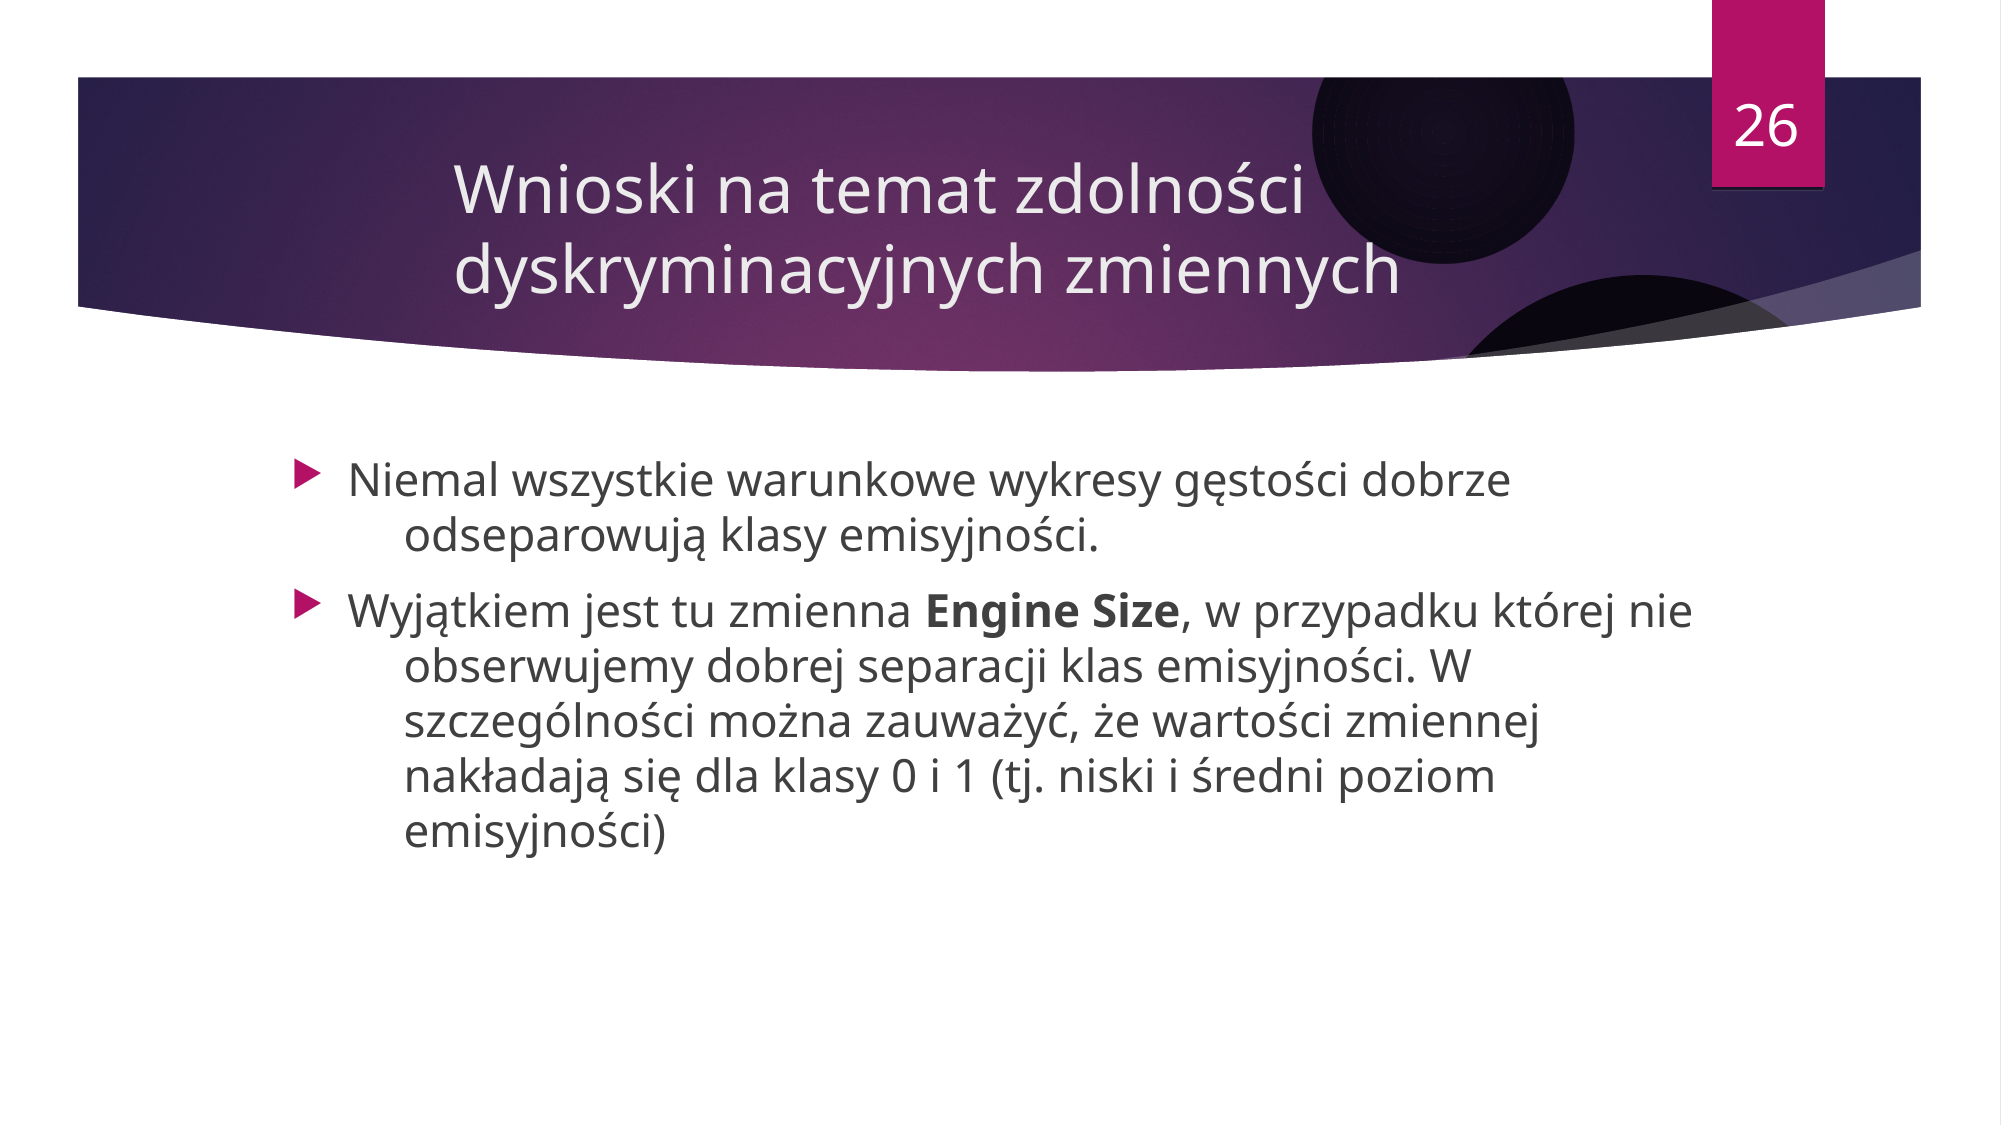

# Wnioski na temat zdolności dyskryminacyjnych zmiennych
Niemal wszystkie warunkowe wykresy gęstości dobrze odseparowują klasy emisyjności.
Wyjątkiem jest tu zmienna Engine Size, w przypadku której nie obserwujemy dobrej separacji klas emisyjności. W szczególności można zauważyć, że wartości zmiennej nakładają się dla klasy 0 i 1 (tj. niski i średni poziom emisyjności)